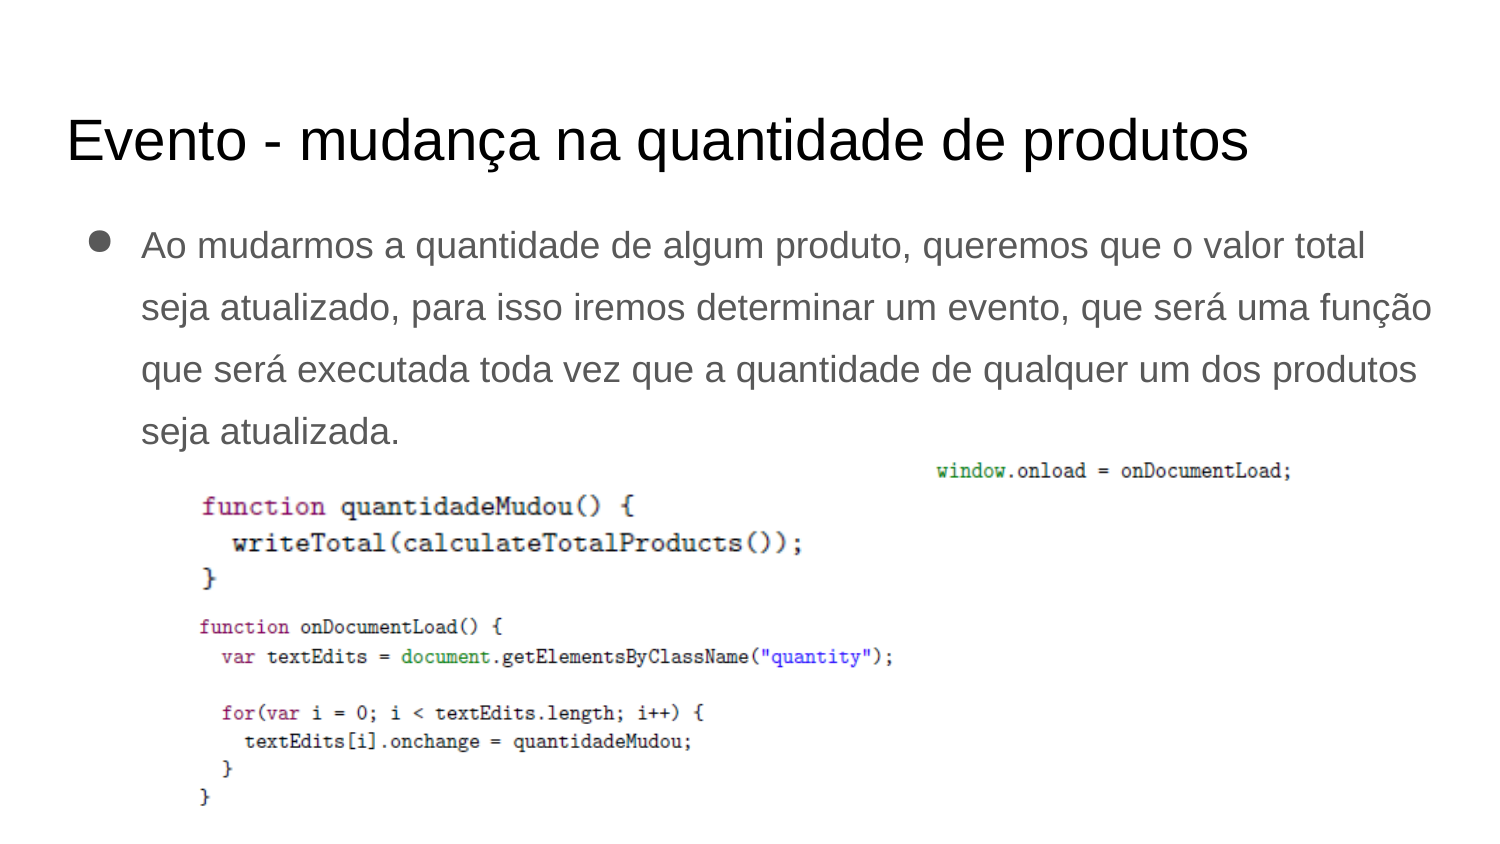

# Evento - mudança na quantidade de produtos
Ao mudarmos a quantidade de algum produto, queremos que o valor total seja atualizado, para isso iremos determinar um evento, que será uma função que será executada toda vez que a quantidade de qualquer um dos produtos seja atualizada.